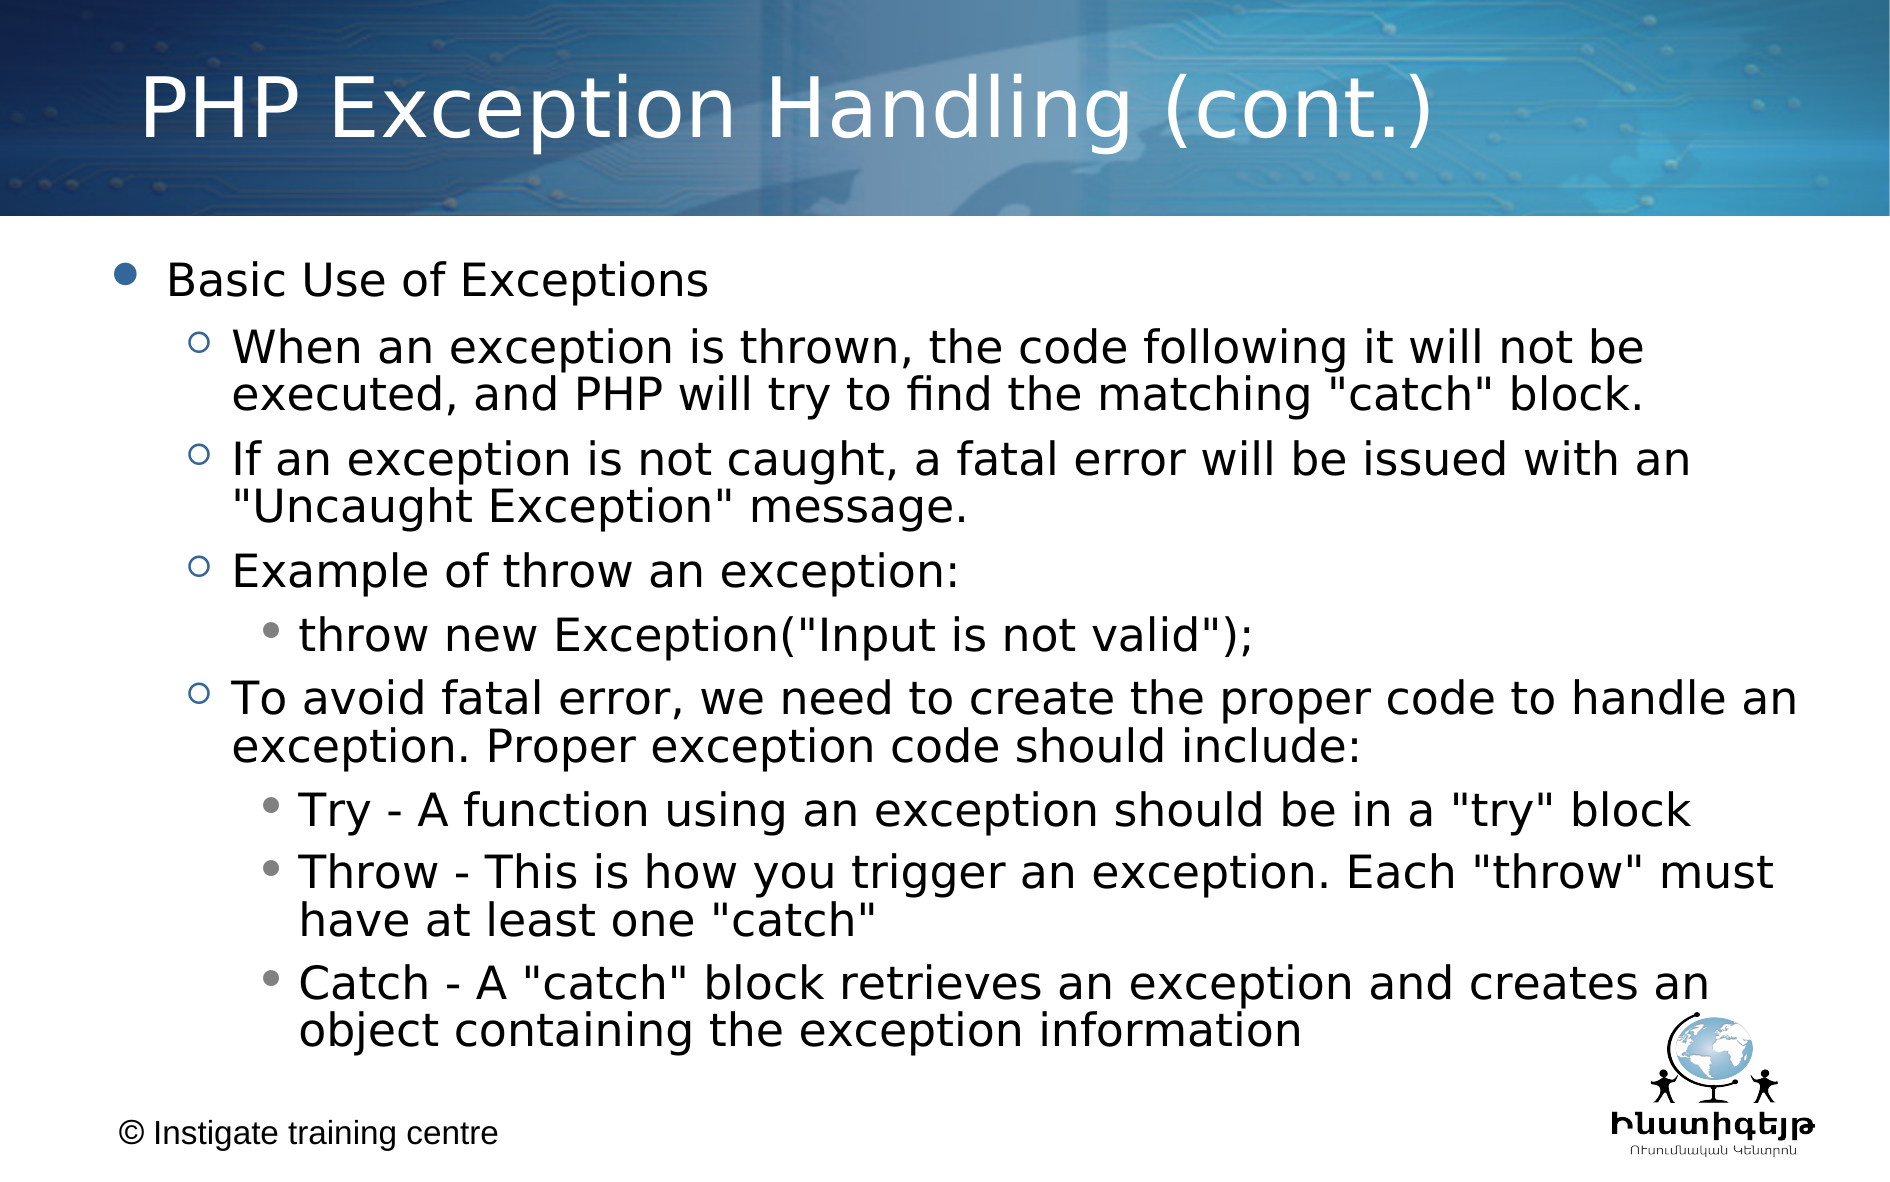

PHP Exception Handling (cont.)
# Basic Use of Exceptions
When an exception is thrown, the code following it will not be executed, and PHP will try to find the matching "catch" block.
If an exception is not caught, a fatal error will be issued with an "Uncaught Exception" message.
Example of throw an exception:
throw new Exception("Input is not valid");
To avoid fatal error, we need to create the proper code to handle an exception. Proper exception code should include:
Try - A function using an exception should be in a "try" block
Throw - This is how you trigger an exception. Each "throw" must have at least one "catch"
Catch - A "catch" block retrieves an exception and creates an object containing the exception information